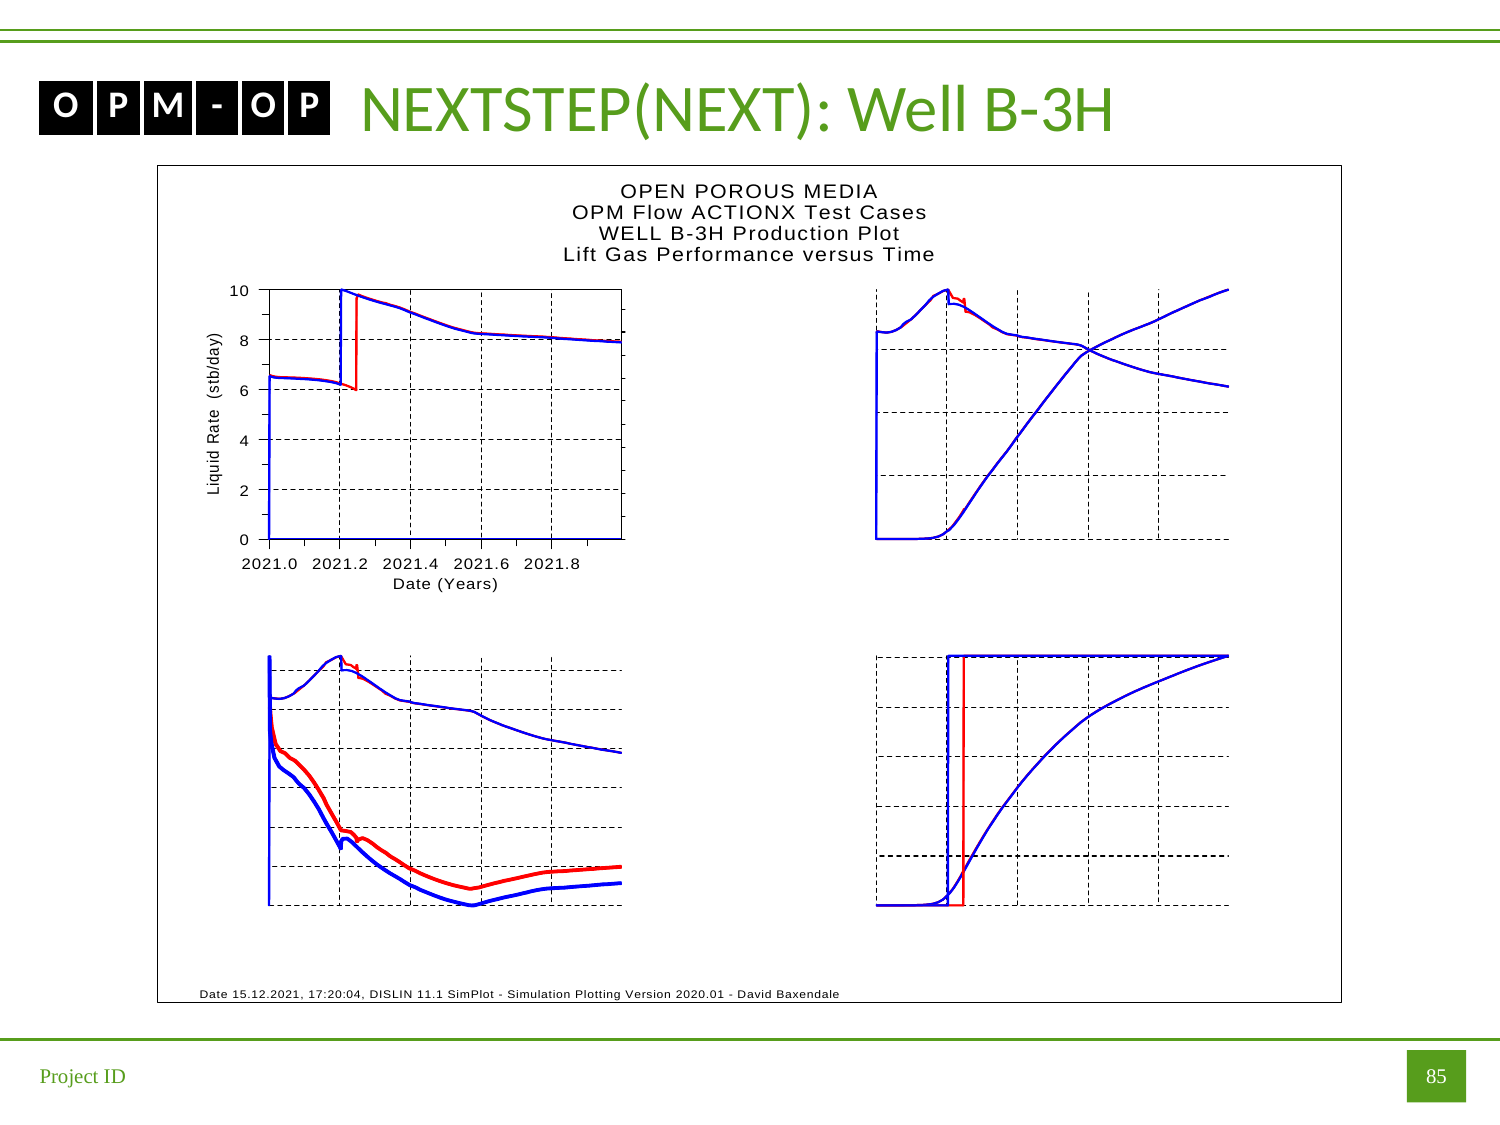

# NEXTSTEP(NEXT): well B-3H
Project ID
85